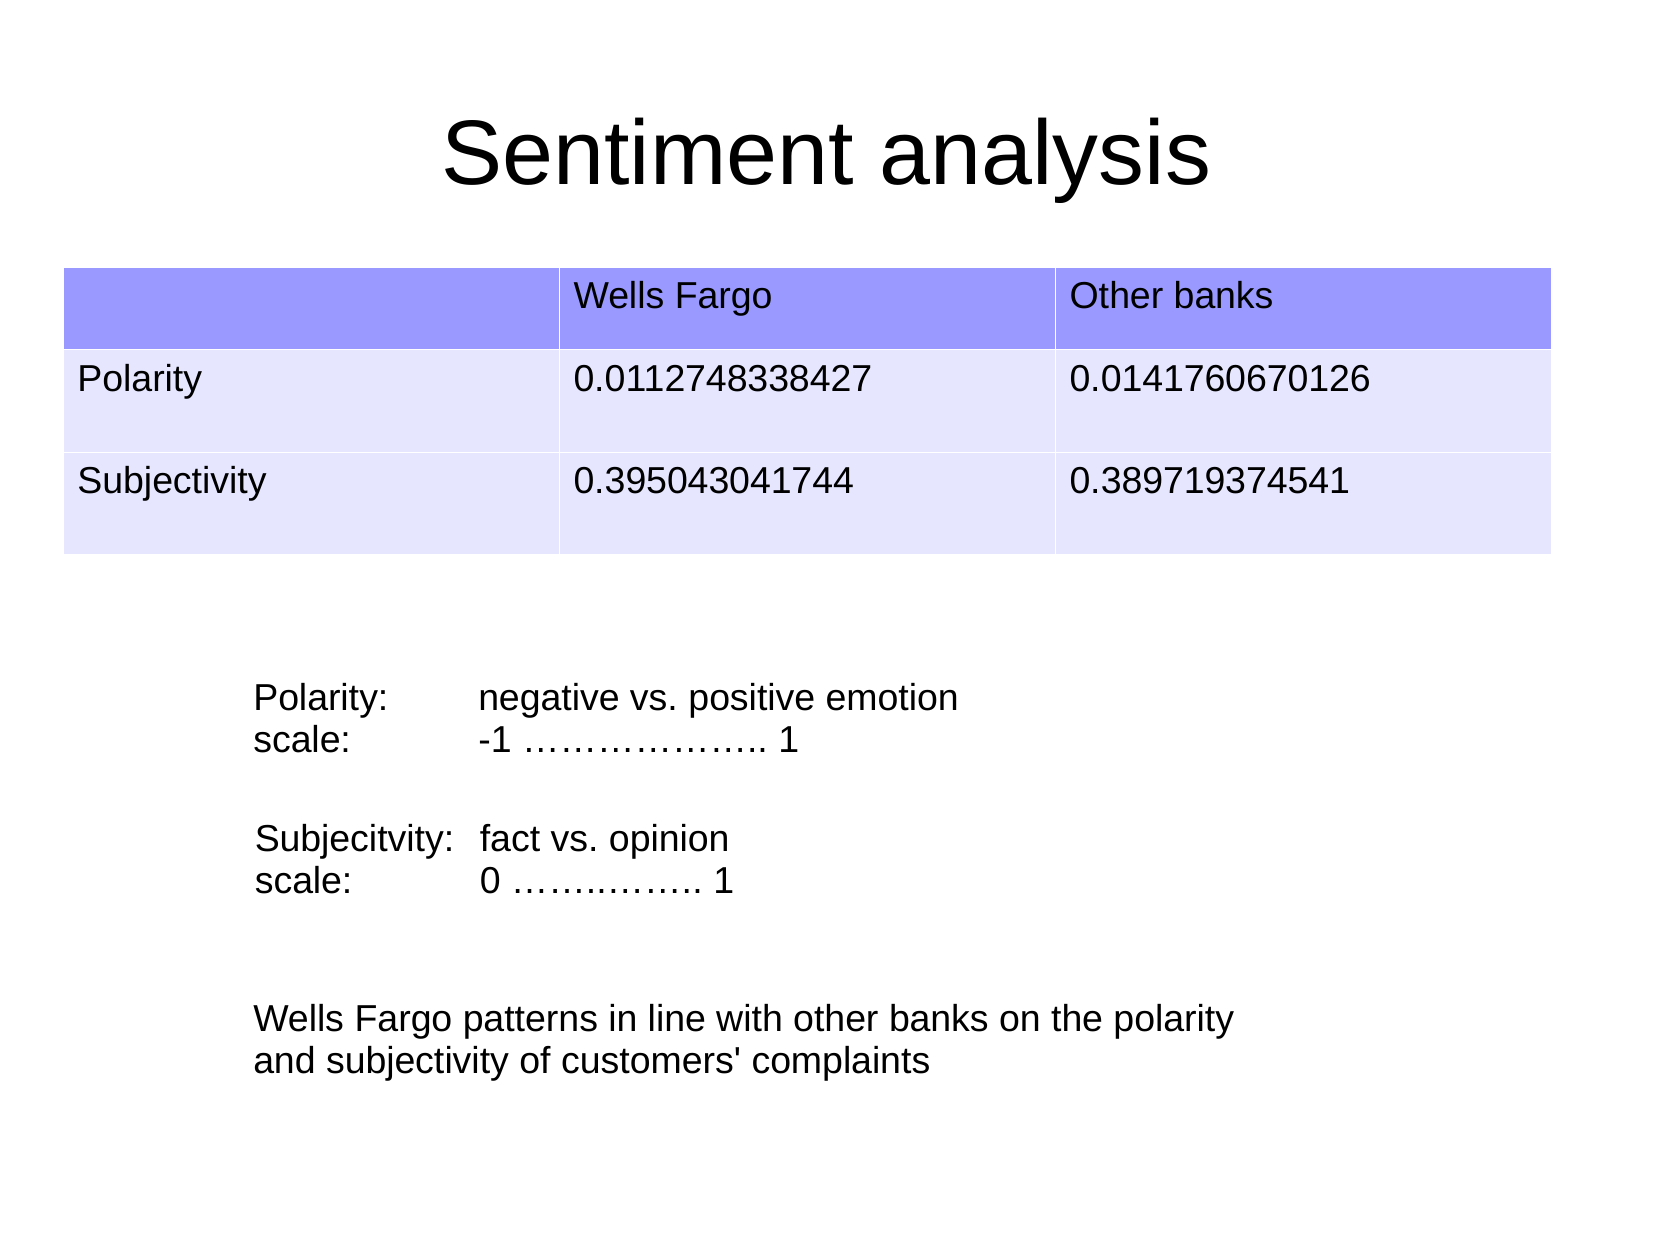

# Sentiment analysis
| | Wells Fargo | Other banks |
| --- | --- | --- |
| Polarity | 0.0112748338427 | 0.0141760670126 |
| Subjectivity | 0.395043041744 | 0.389719374541 |
Polarity:		negative vs. positive emotion
scale: 		-1 ……………….. 1
Subjecitvity:	fact vs. opinion
scale: 		0 ……..…….. 1
Wells Fargo patterns in line with other banks on the polarity
and subjectivity of customers' complaints